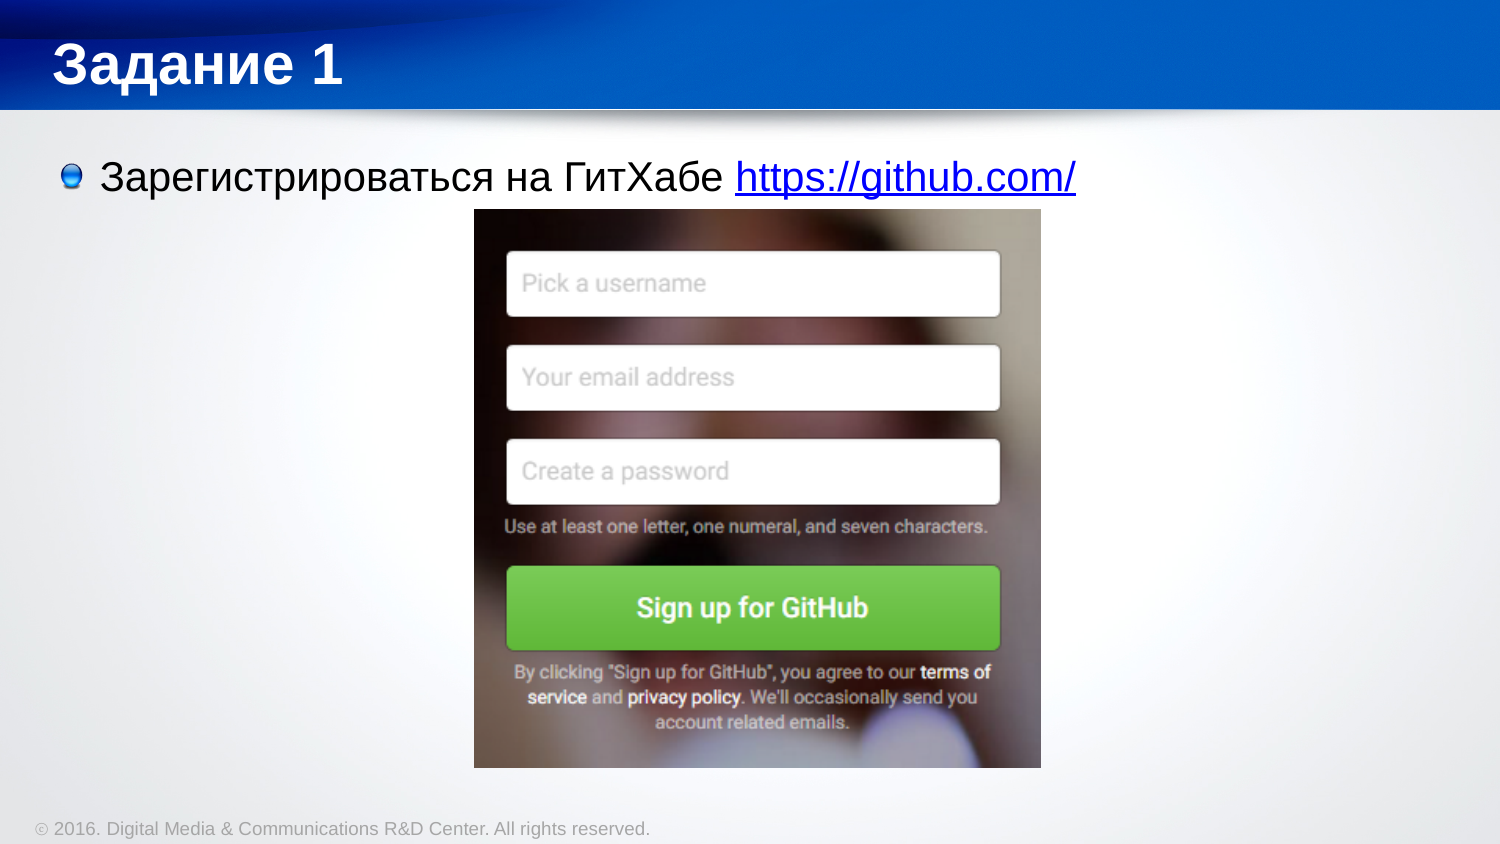

Задание 1
# Зарегистрироваться на ГитХабе https://github.com/